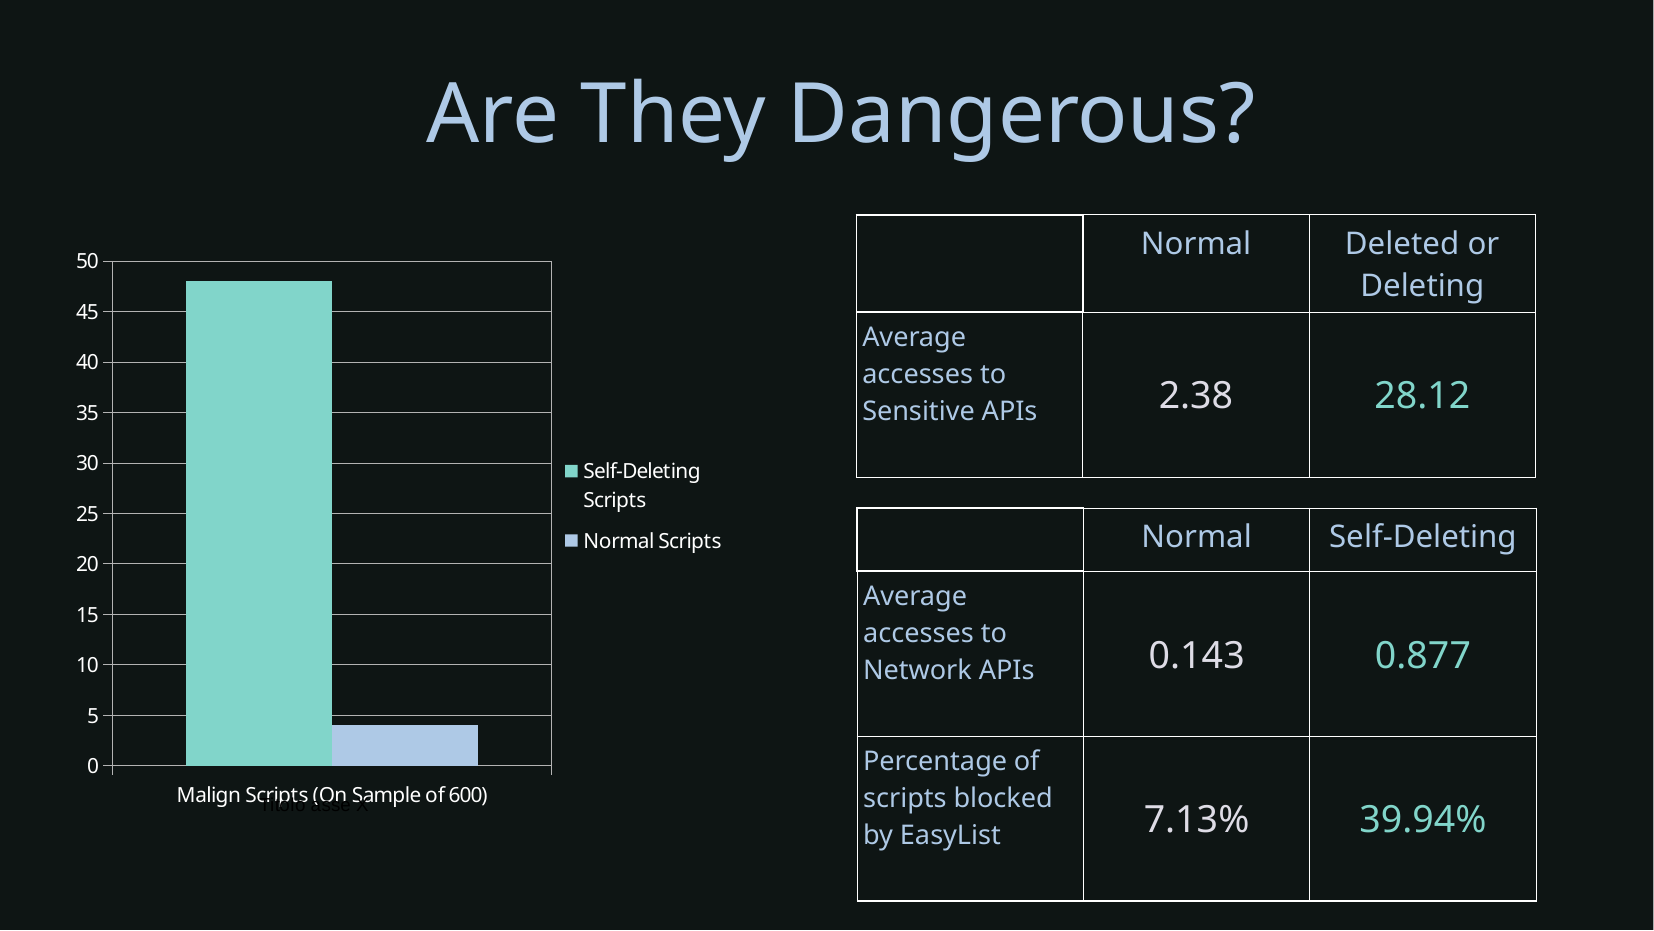

# Are They Dangerous?
| | Normal | Deleted or Deleting |
| --- | --- | --- |
| Average accesses to Sensitive APIs | 2.38 | 28.12 |
### Chart
| Category | Self-Deleting Scripts | Normal Scripts |
|---|---|---|
| Malign Scripts (On Sample of 600) | 48.0 | 4.0 || | Normal | Self-Deleting |
| --- | --- | --- |
| Average accesses to Network APIs | 0.143 | 0.877 |
| Percentage of scripts blocked by EasyList | 7.13% | 39.94% |